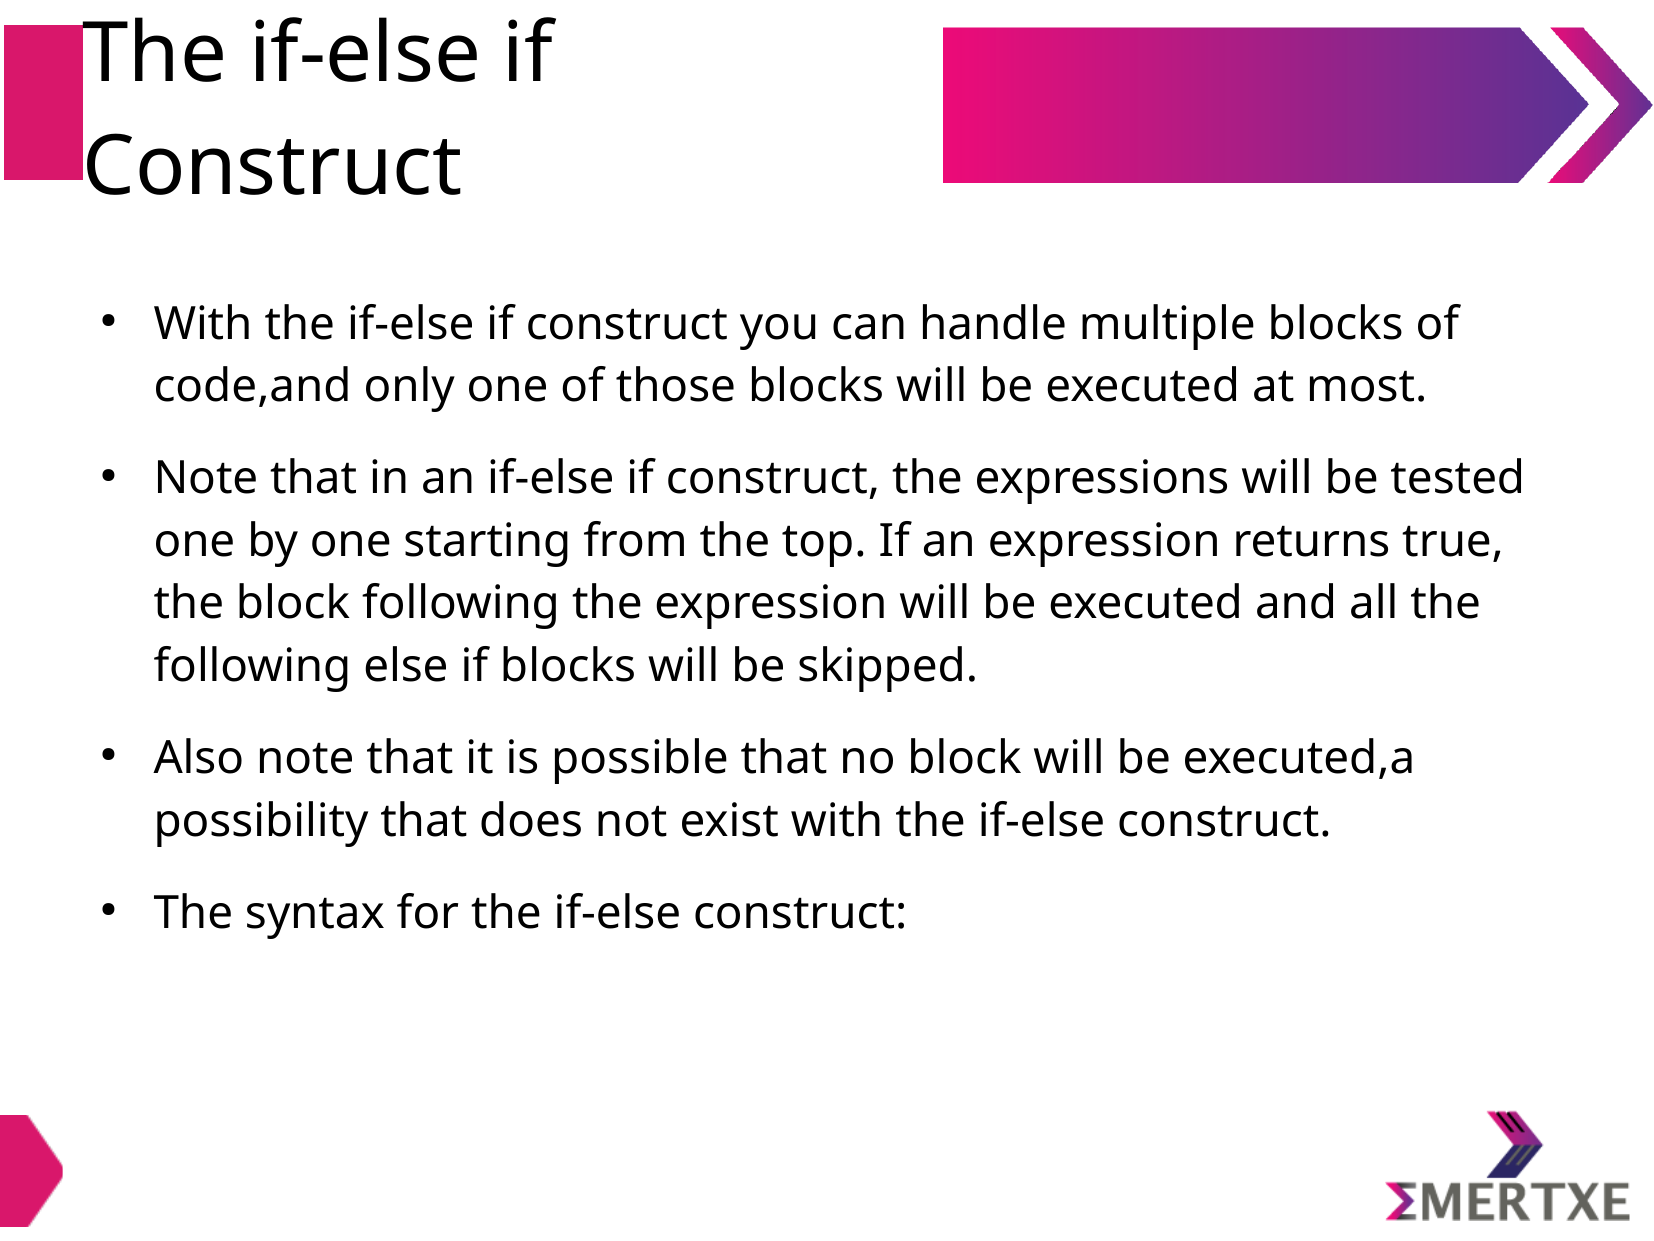

# The if-else if Construct
With the if-else if construct you can handle multiple blocks of code,and only one of those blocks will be executed at most.
Note that in an if-else if construct, the expressions will be tested one by one starting from the top. If an expression returns true, the block following the expression will be executed and all the following else if blocks will be skipped.
Also note that it is possible that no block will be executed,a possibility that does not exist with the if-else construct.
The syntax for the if-else construct: